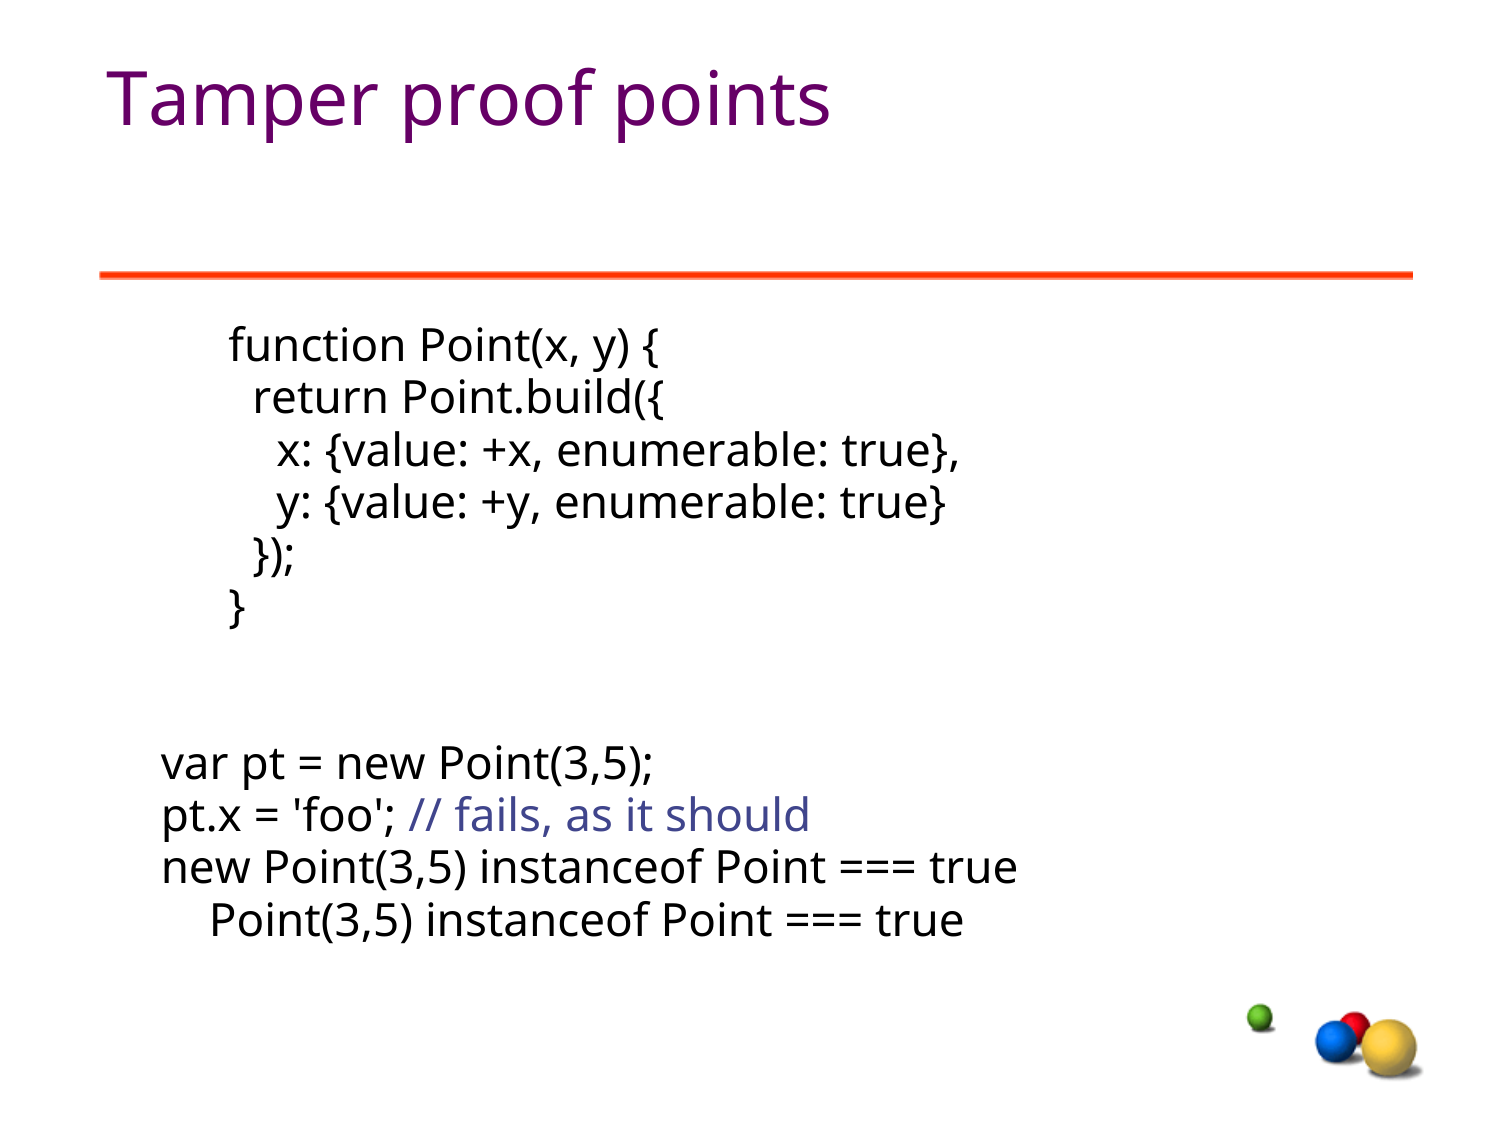

# Tamper proof points
function Point(x, y) {
  return Point.build({
    x: {value: +x, enumerable: true},
    y: {value: +y, enumerable: true}
 });
}
var pt = new Point(3,5);
pt.x = 'foo'; // fails, as it should
new Point(3,5) instanceof Point === true
 Point(3,5) instanceof Point === true